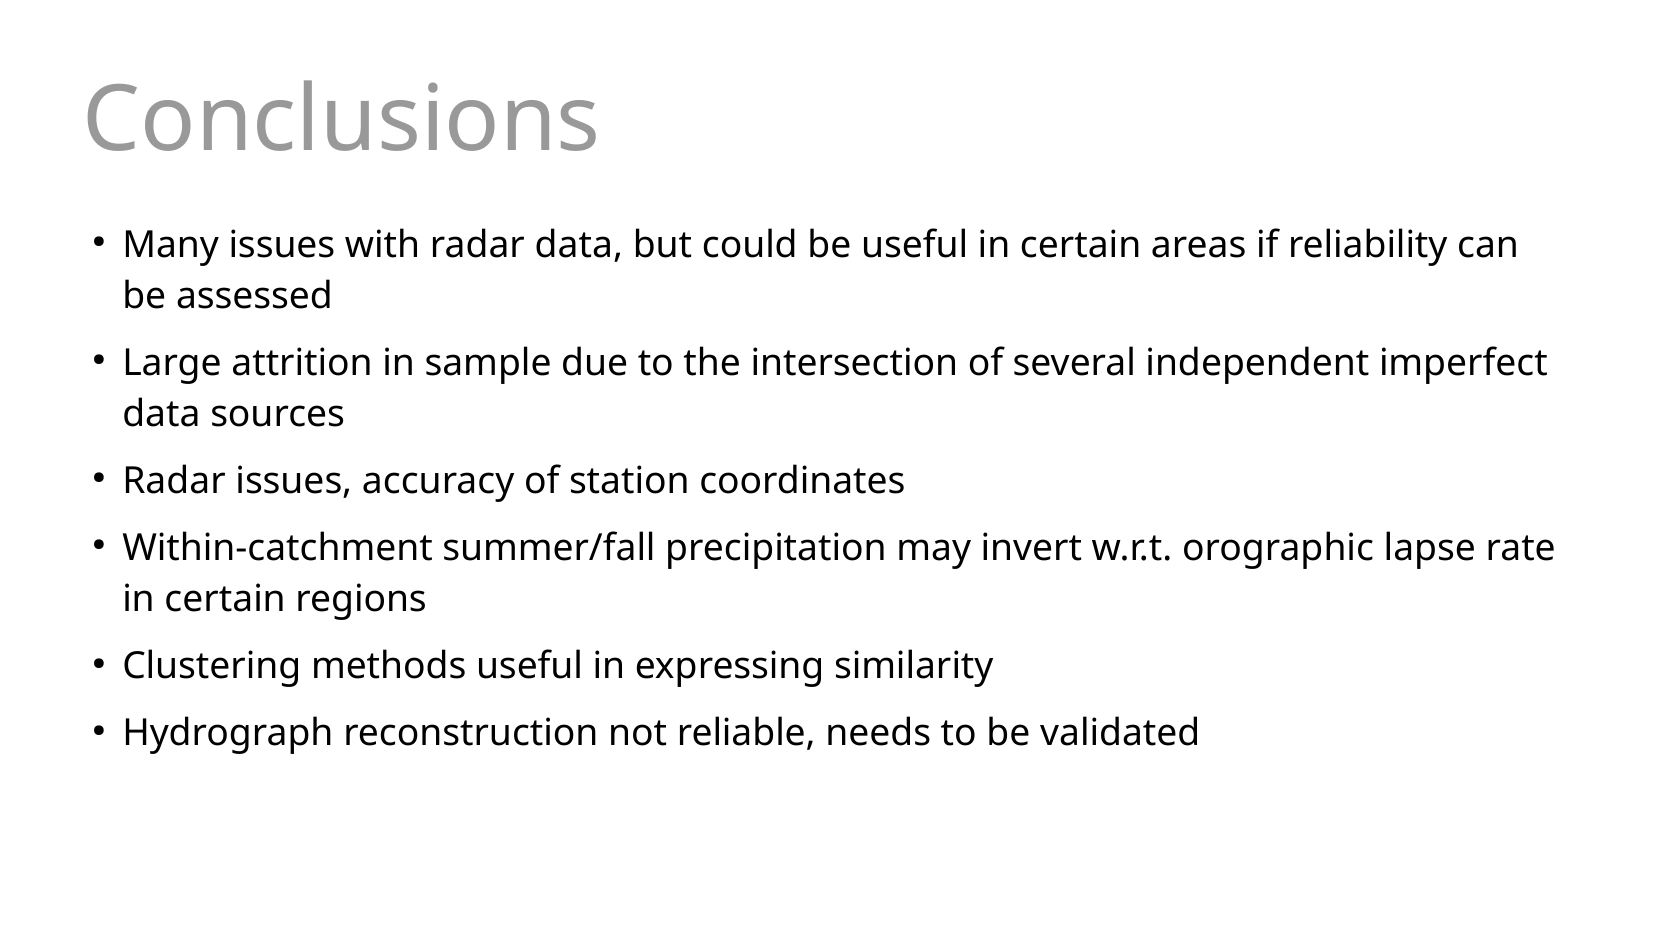

# Conclusions
Many issues with radar data, but could be useful in certain areas if reliability can be assessed
Large attrition in sample due to the intersection of several independent imperfect data sources
Radar issues, accuracy of station coordinates
Within-catchment summer/fall precipitation may invert w.r.t. orographic lapse rate in certain regions
Clustering methods useful in expressing similarity
Hydrograph reconstruction not reliable, needs to be validated